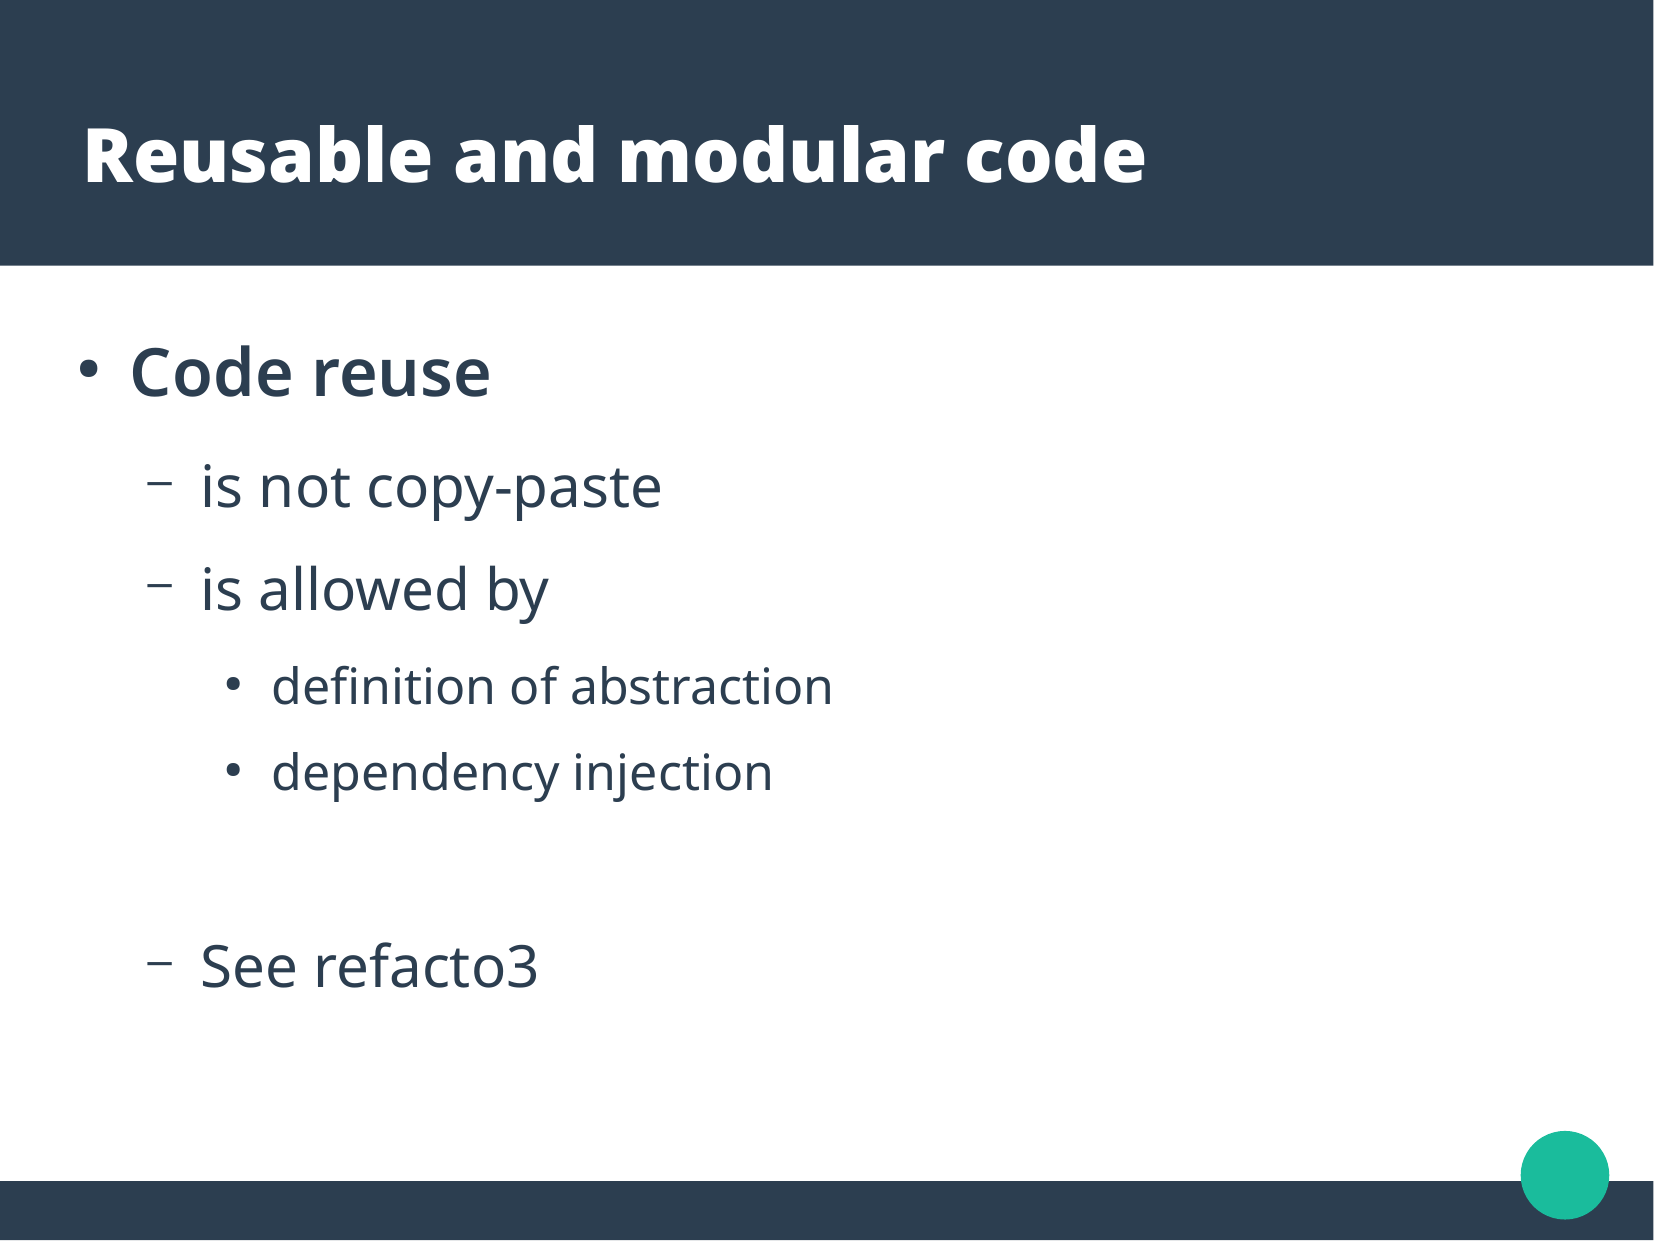

# Reusable and modular code
Code reuse
is not copy-paste
is allowed by
definition of abstraction
dependency injection
See refacto3